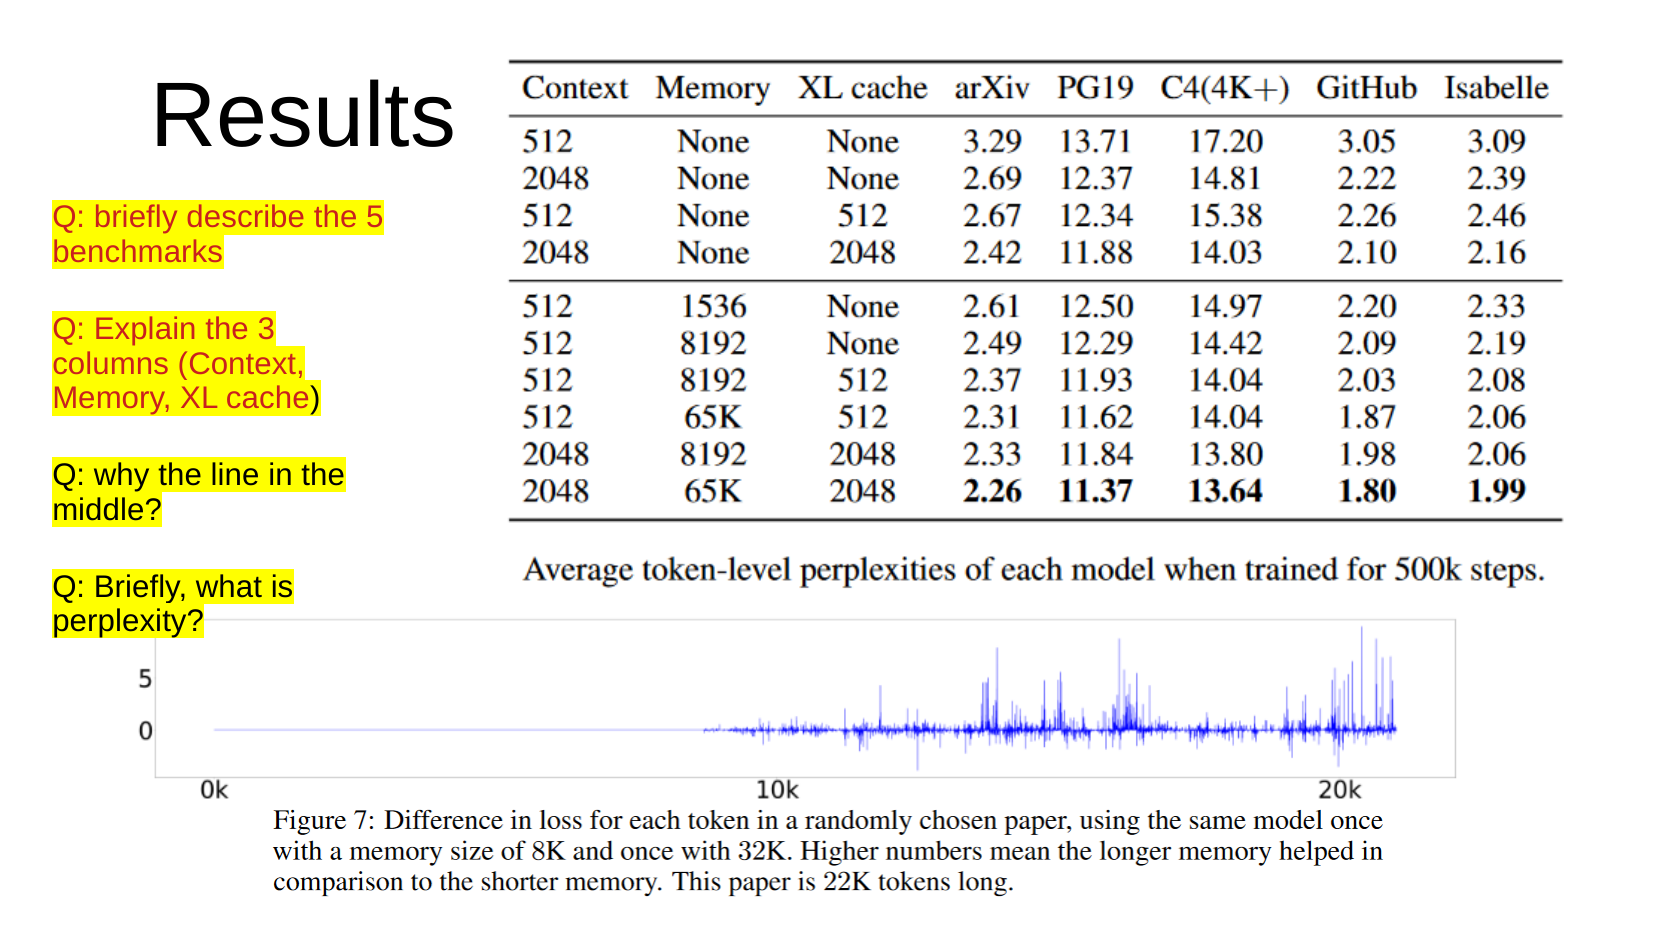

# Results
Q: briefly describe the 5 benchmarks
Q: Explain the 3 columns (Context, Memory, XL cache)
Q: why the line in the middle?
Q: Briefly, what is perplexity?